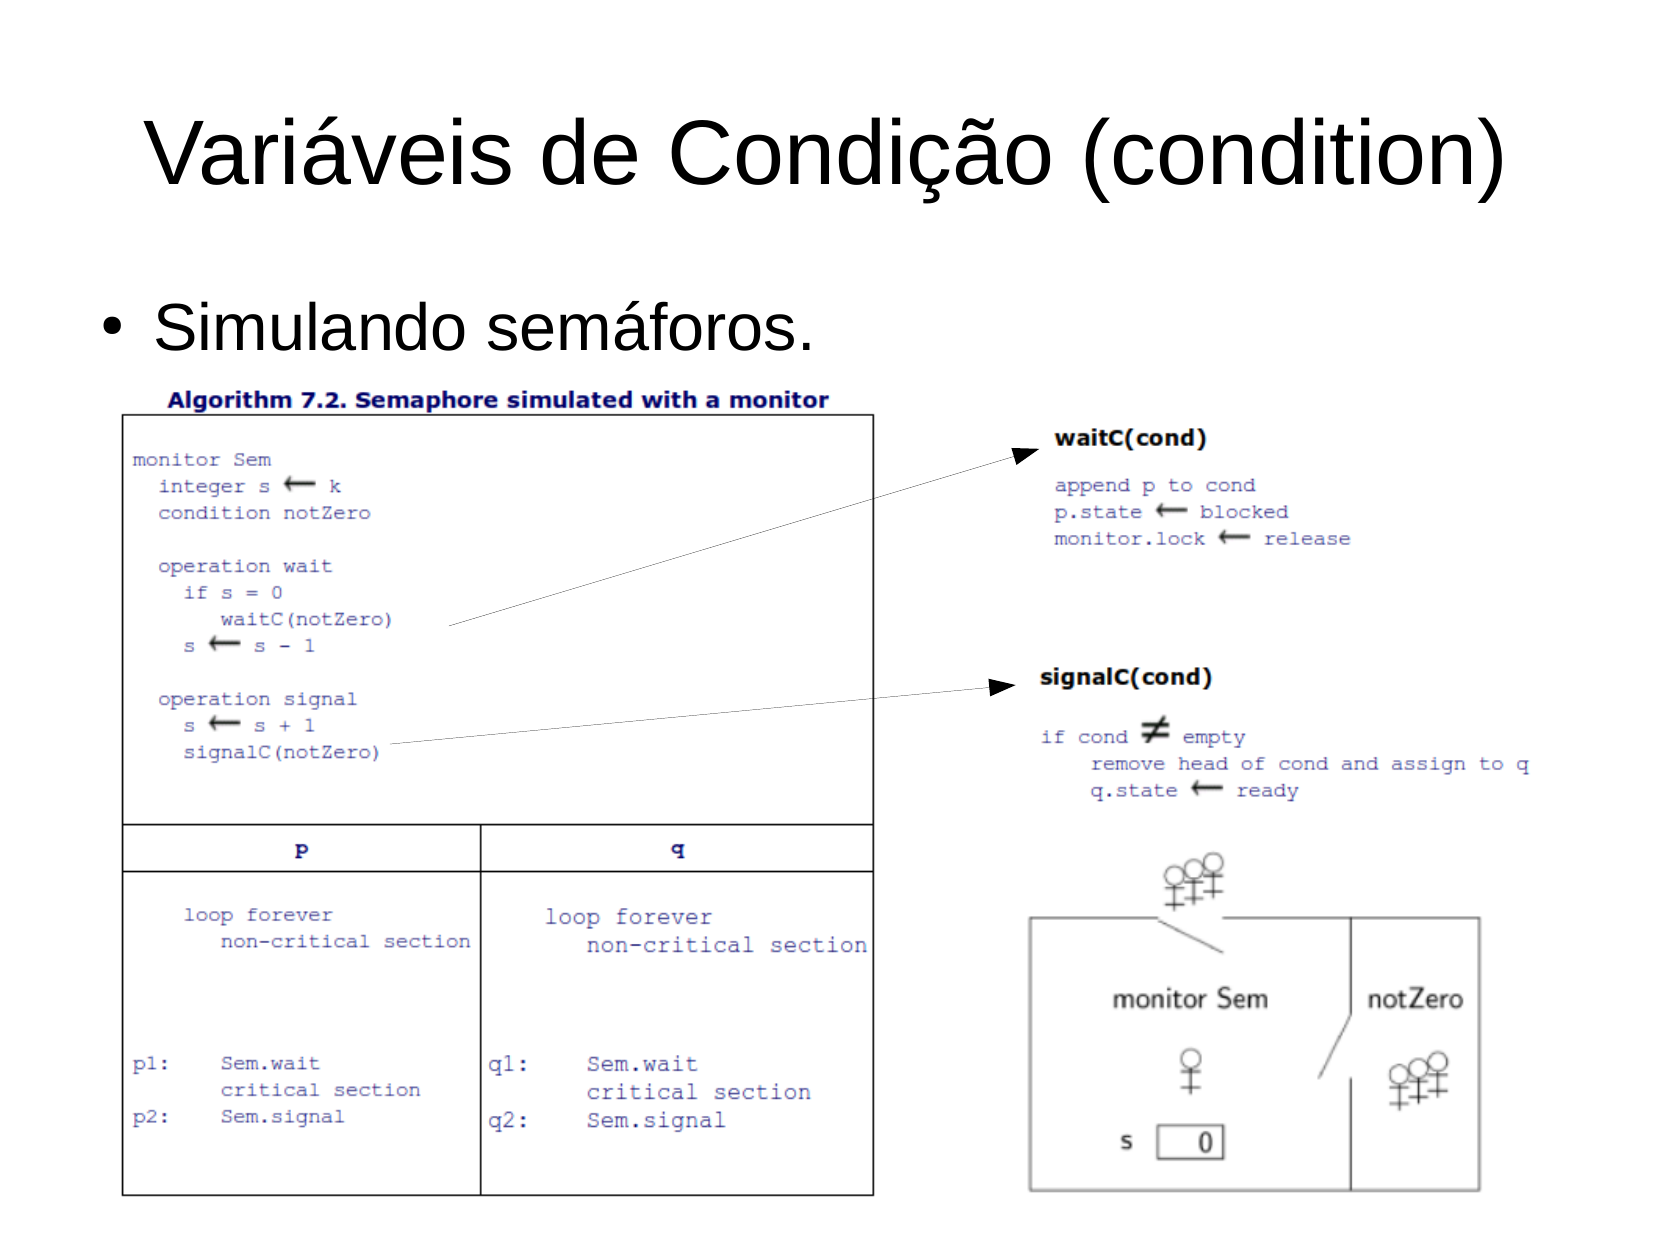

# Variáveis de Condição (condition)
Simulando semáforos.